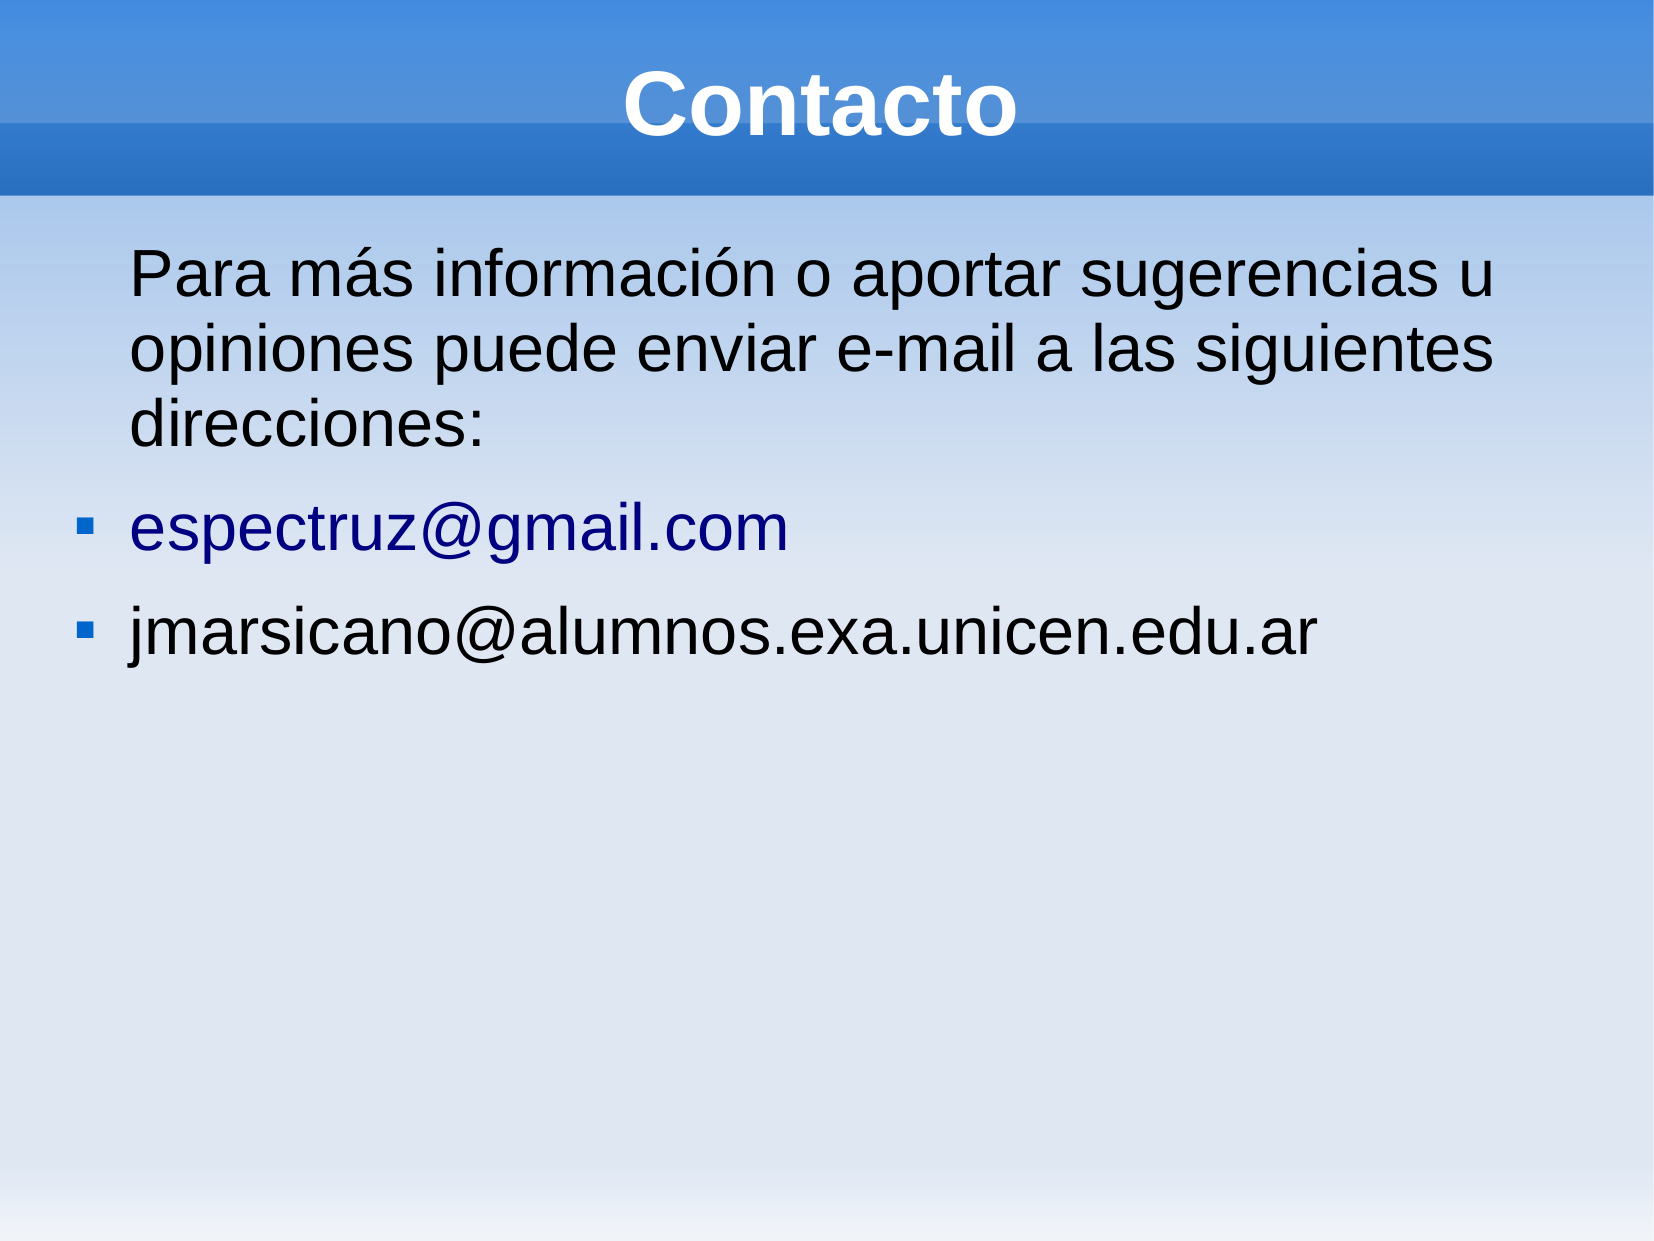

# Contacto
Para más información o aportar sugerencias u opiniones puede enviar e-mail a las siguientes direcciones:
espectruz@gmail.com
jmarsicano@alumnos.exa.unicen.edu.ar